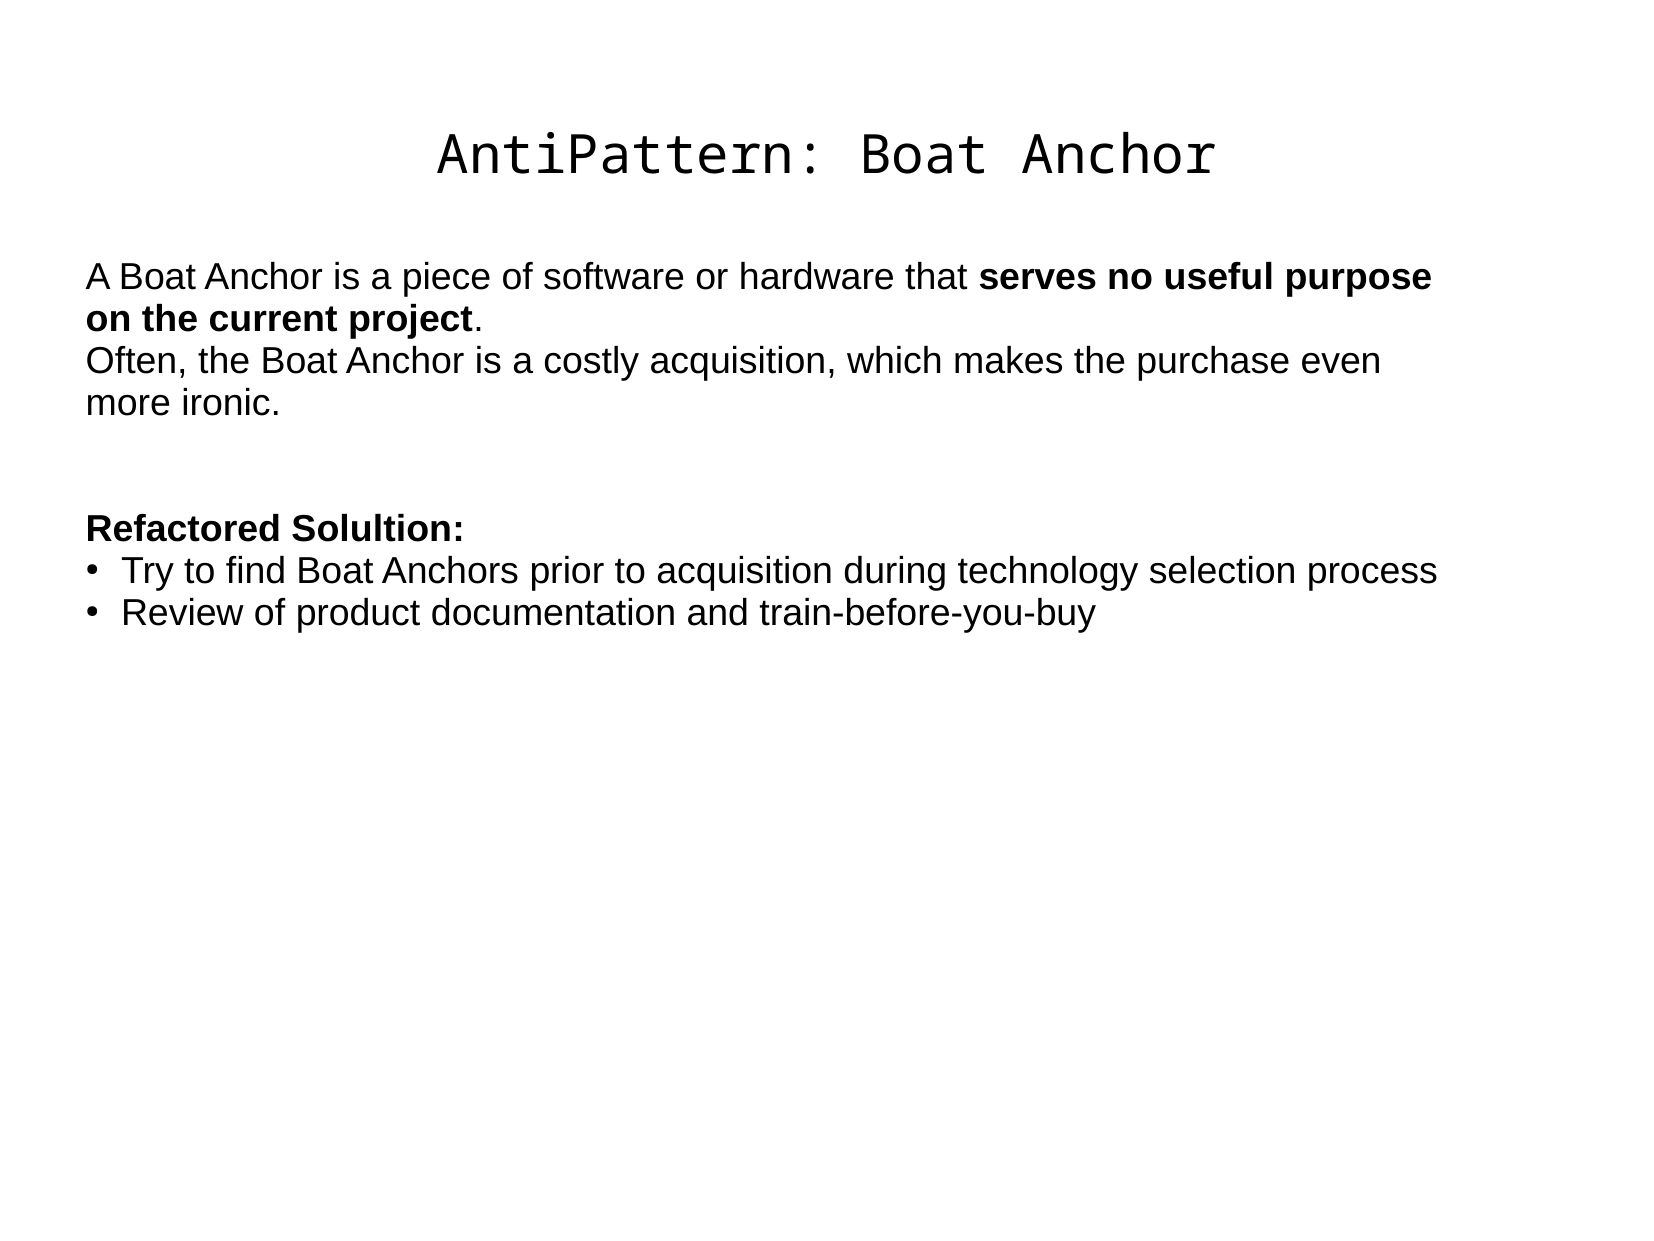

# AntiPattern: Boat Anchor
A Boat Anchor is a piece of software or hardware that serves no useful purpose on the current project.
Often, the Boat Anchor is a costly acquisition, which makes the purchase even more ironic.
Refactored Solultion:
Try to find Boat Anchors prior to acquisition during technology selection process
Review of product documentation and train-before-you-buy